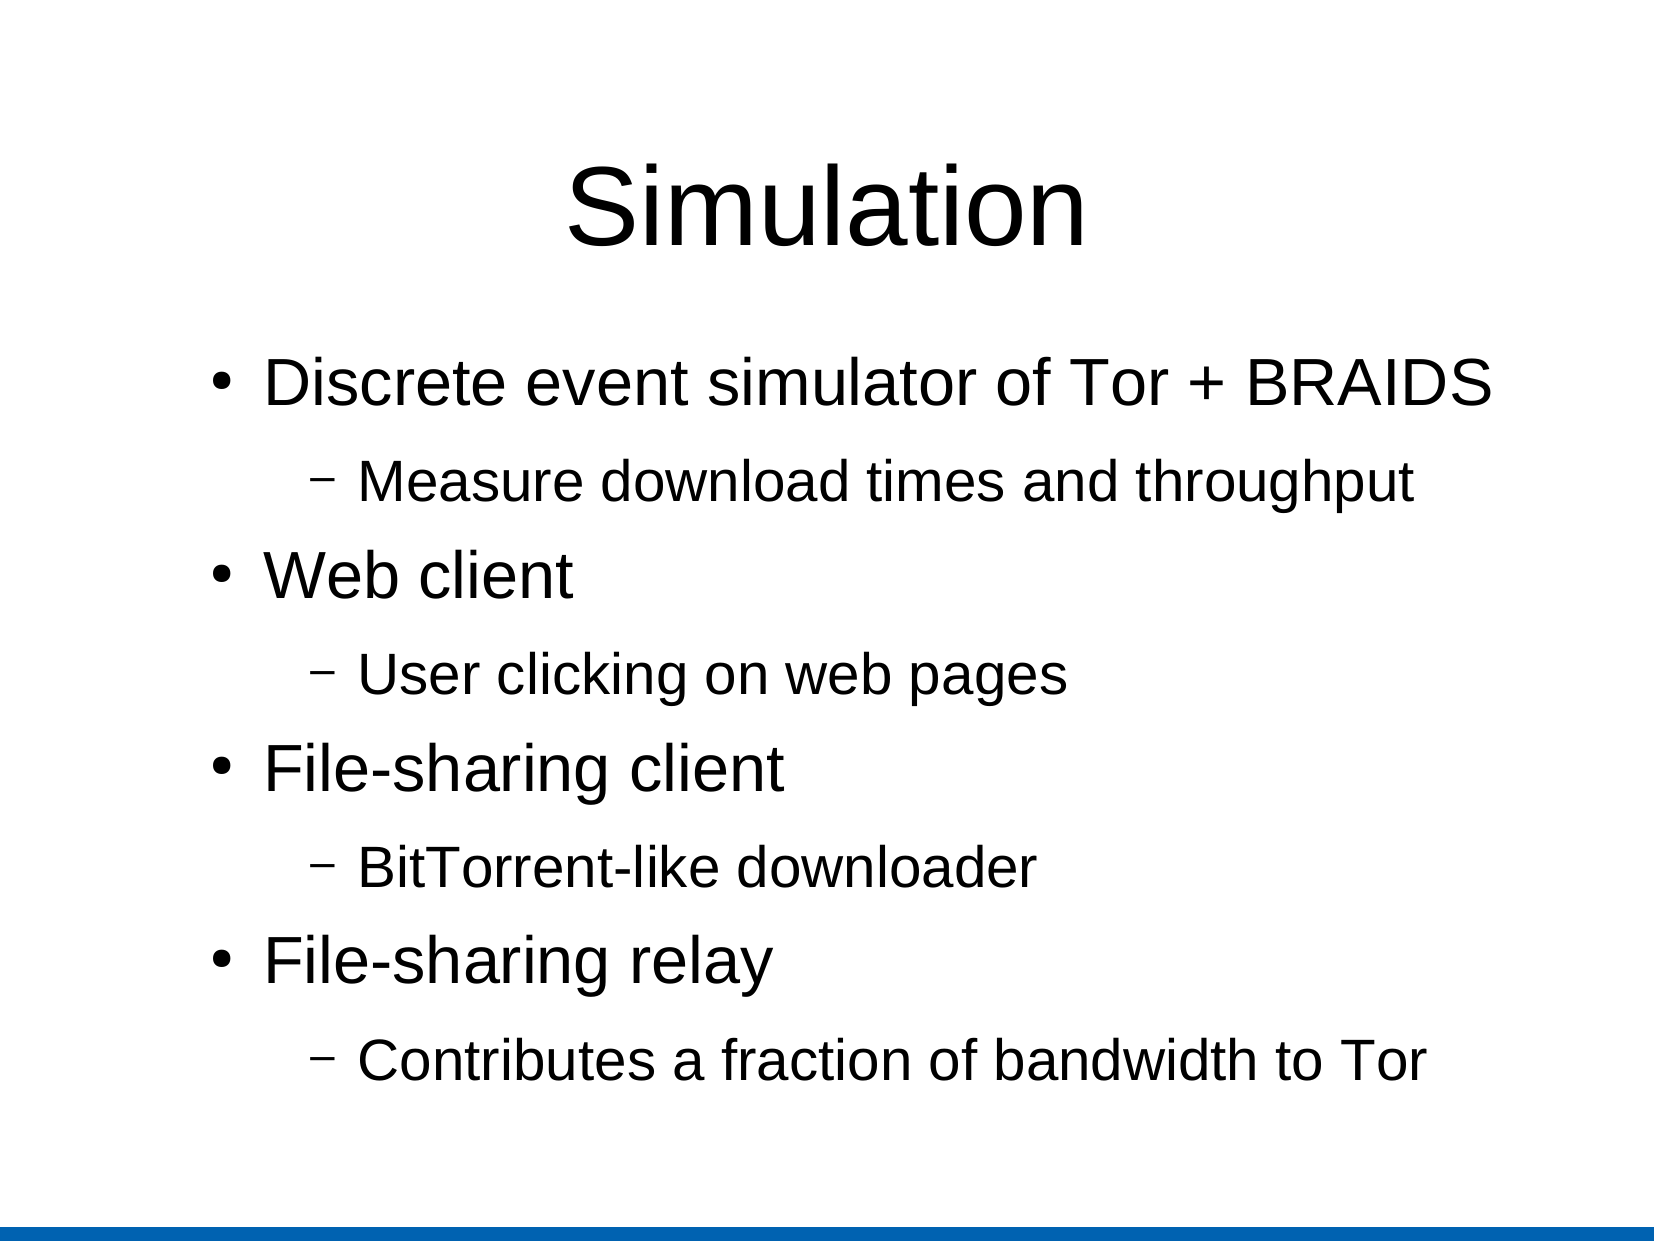

# Simulation
Discrete event simulator of Tor + BRAIDS
Measure download times and throughput
Web client
User clicking on web pages
File-sharing client
BitTorrent-like downloader
File-sharing relay
Contributes a fraction of bandwidth to Tor